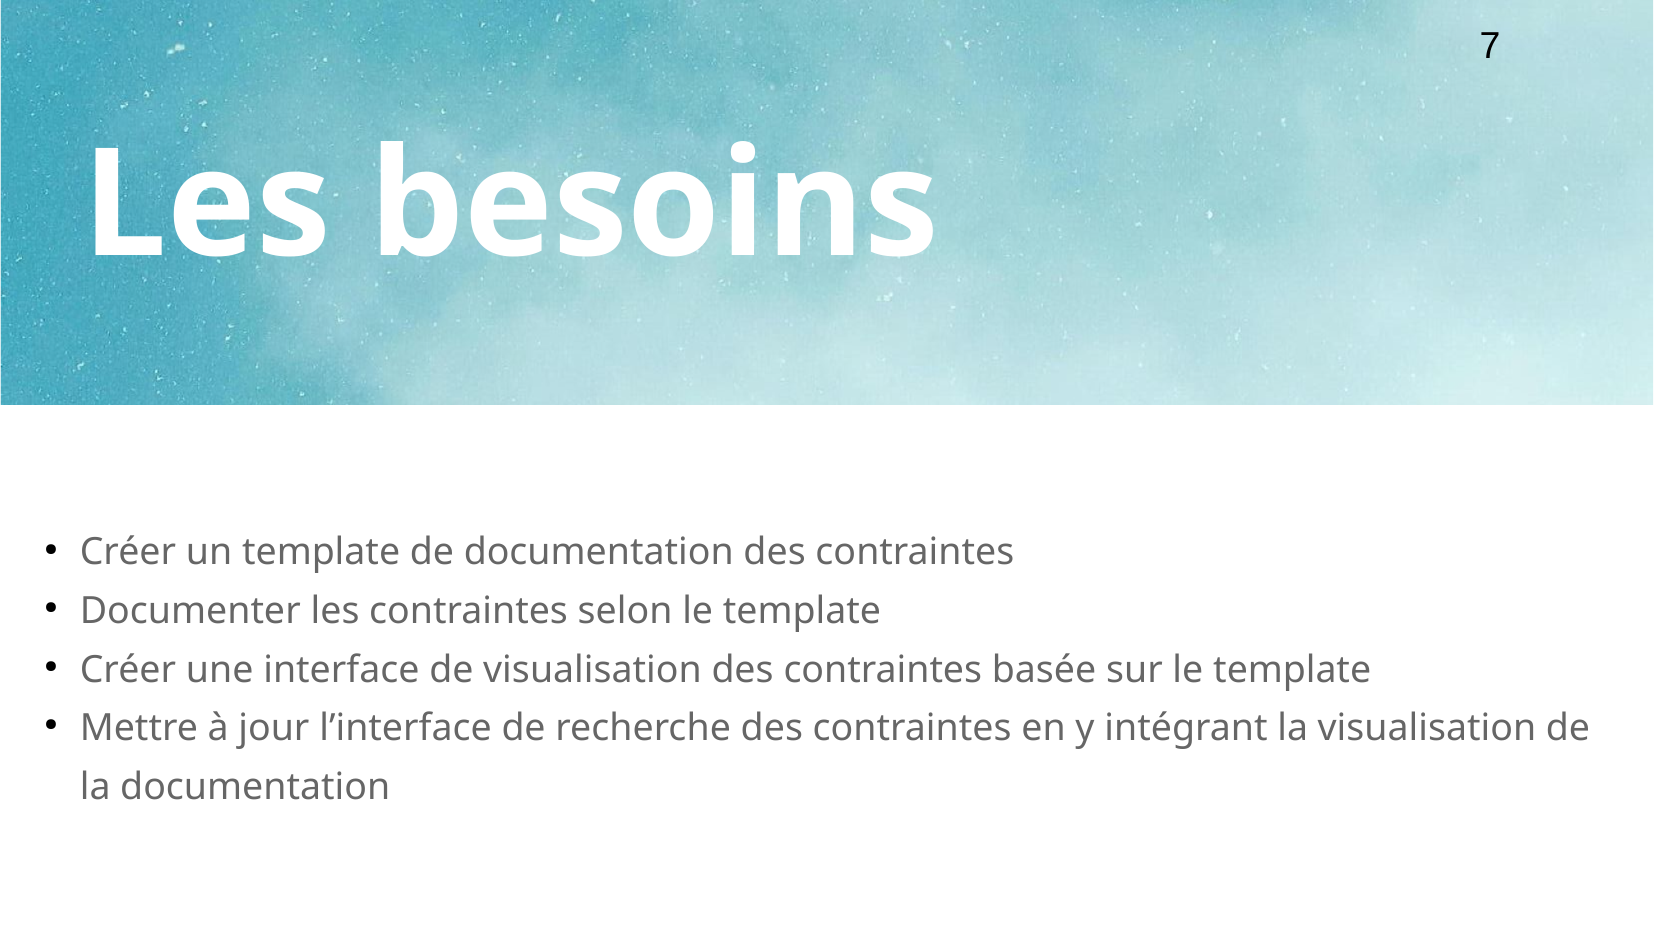

# Les besoins
Créer un template de documentation des contraintes
Documenter les contraintes selon le template
Créer une interface de visualisation des contraintes basée sur le template
Mettre à jour l’interface de recherche des contraintes en y intégrant la visualisation de la documentation